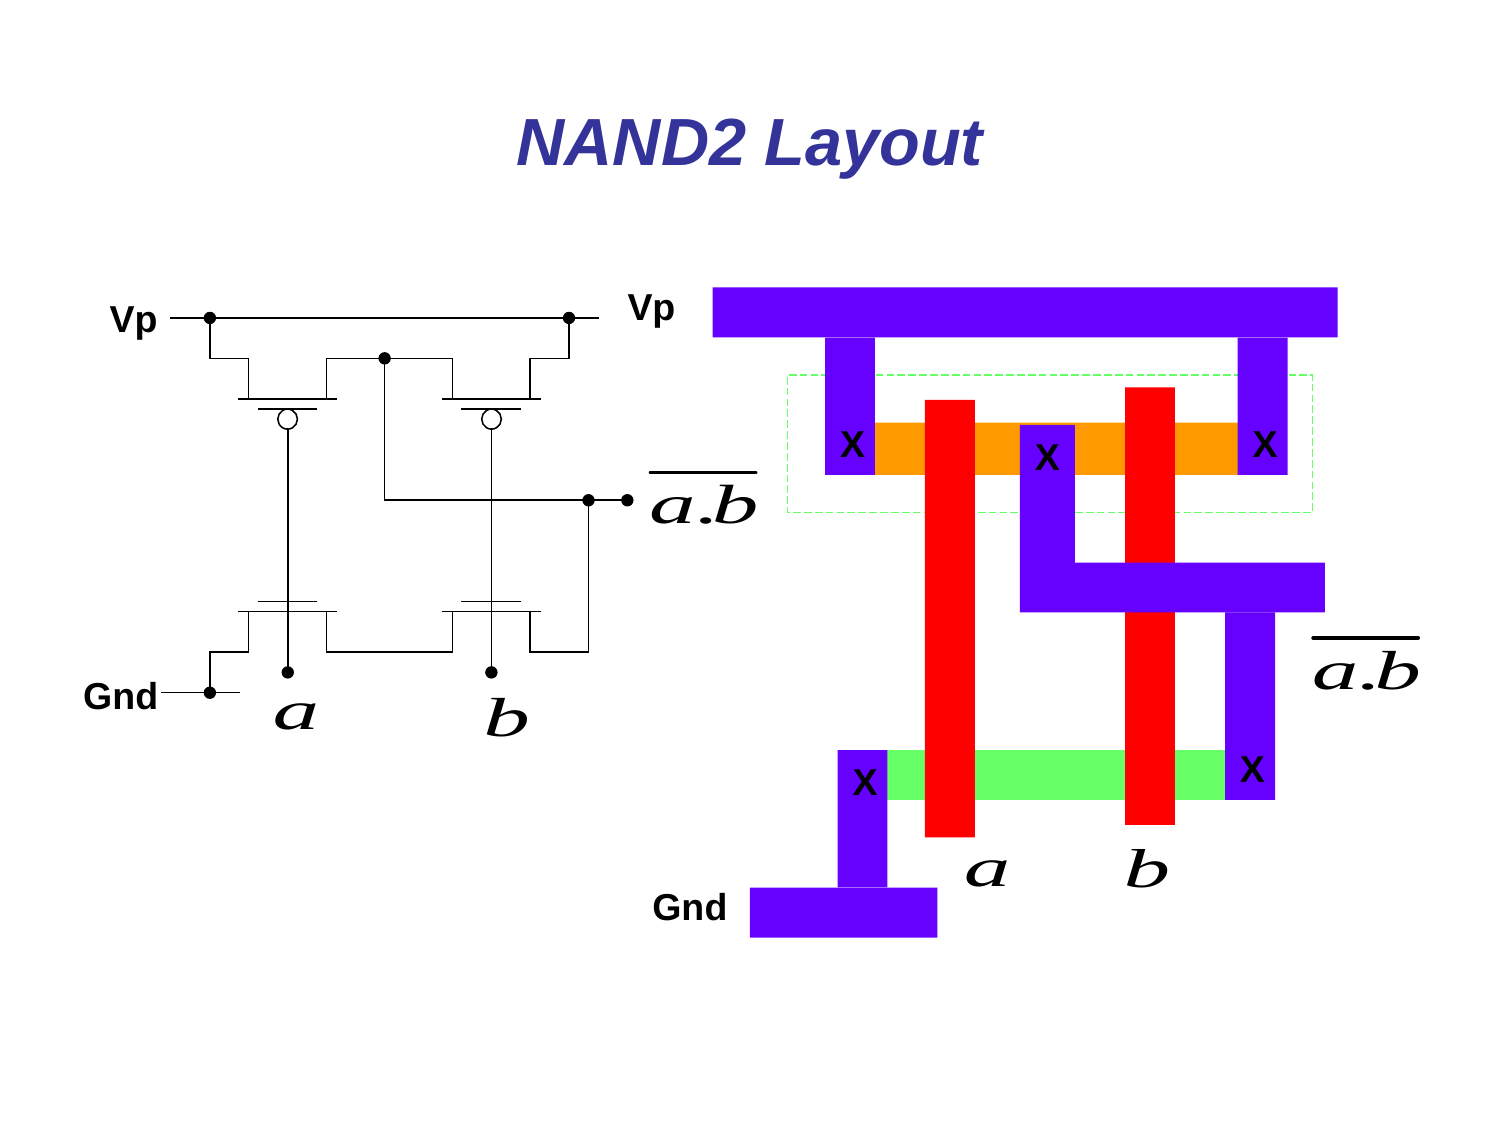

# NAND2 Layout
Vp
X
X
X
X
X
Gnd
Vp
Gnd